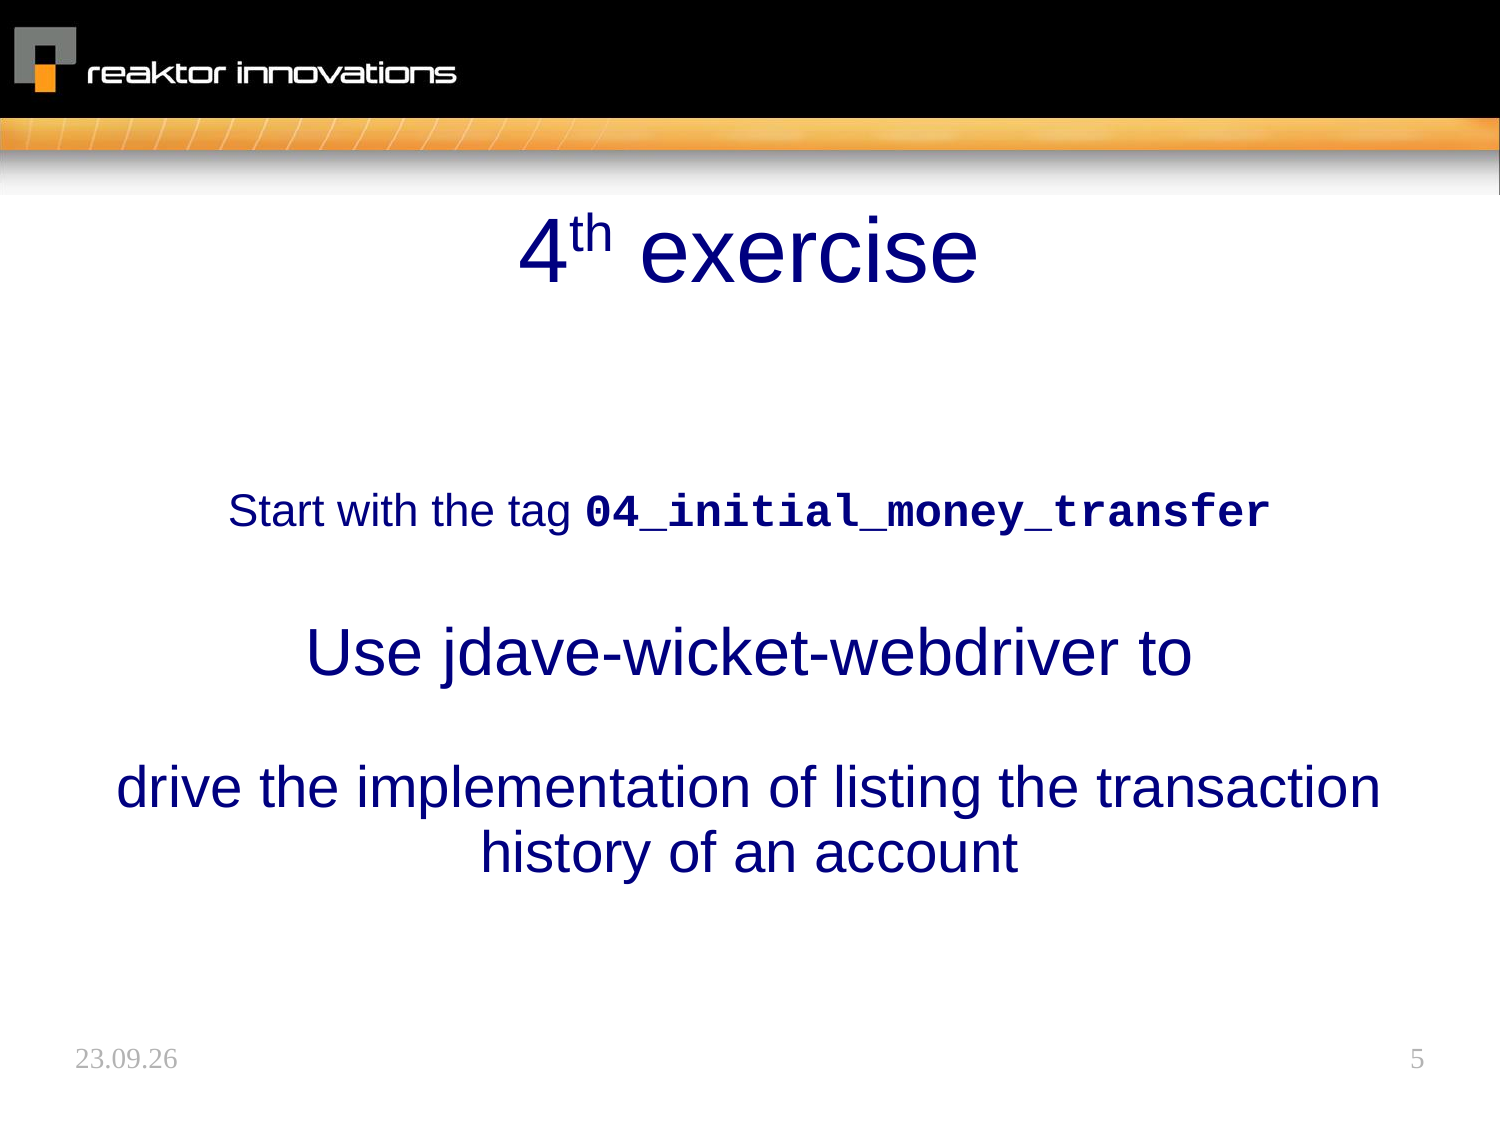

4th exercise
# Start with the tag 04_initial_money_transfer
Use jdave-wicket-webdriver to
drive the implementation of listing the transaction history of an account
5